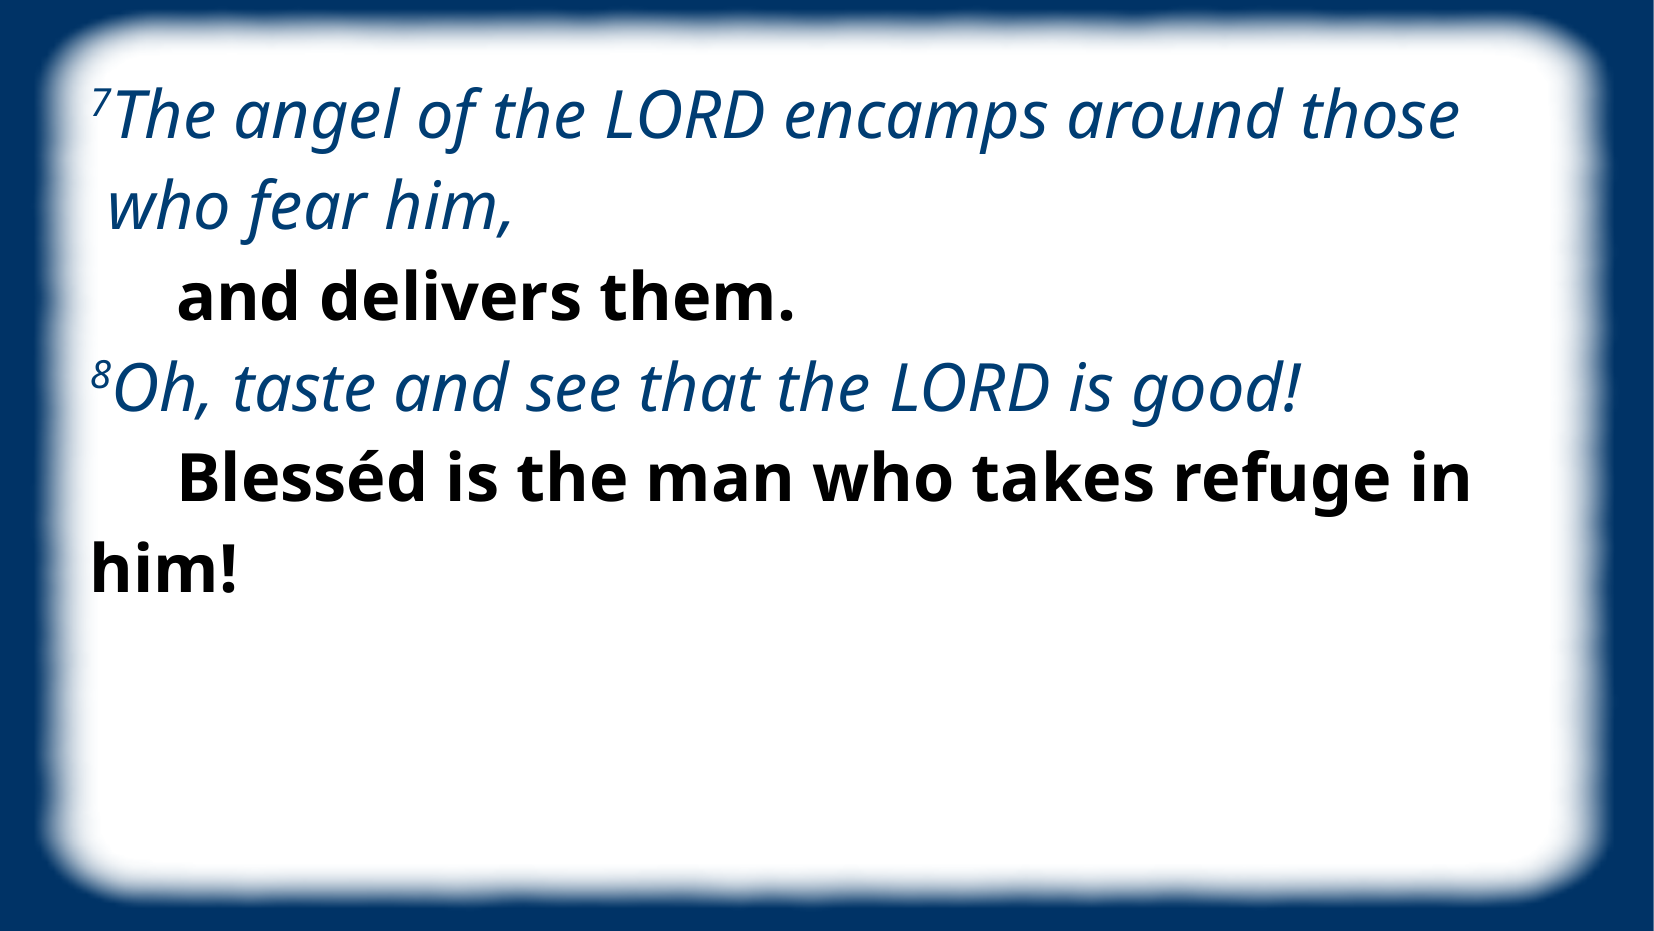

7The angel of the Lord encamps around those
 who fear him,
 and delivers them.
8Oh, taste and see that the Lord is good!
 Blesséd is the man who takes refuge in him!